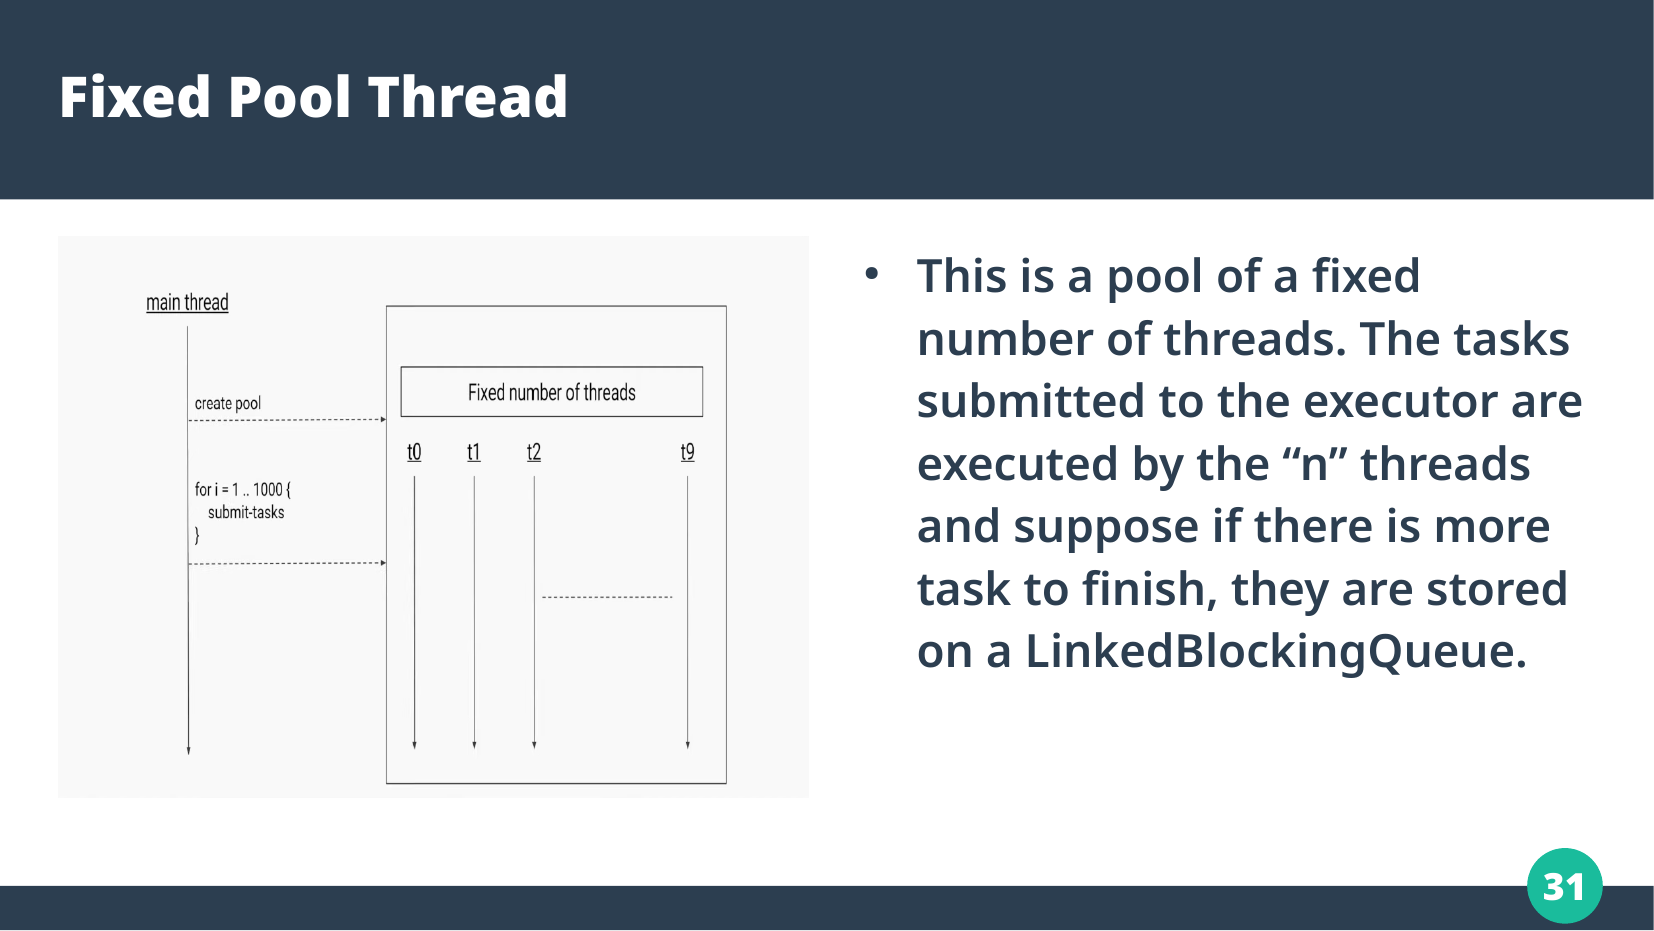

# Fixed Pool Thread
This is a pool of a fixed number of threads. The tasks submitted to the executor are executed by the “n” threads and suppose if there is more task to finish, they are stored on a LinkedBlockingQueue.